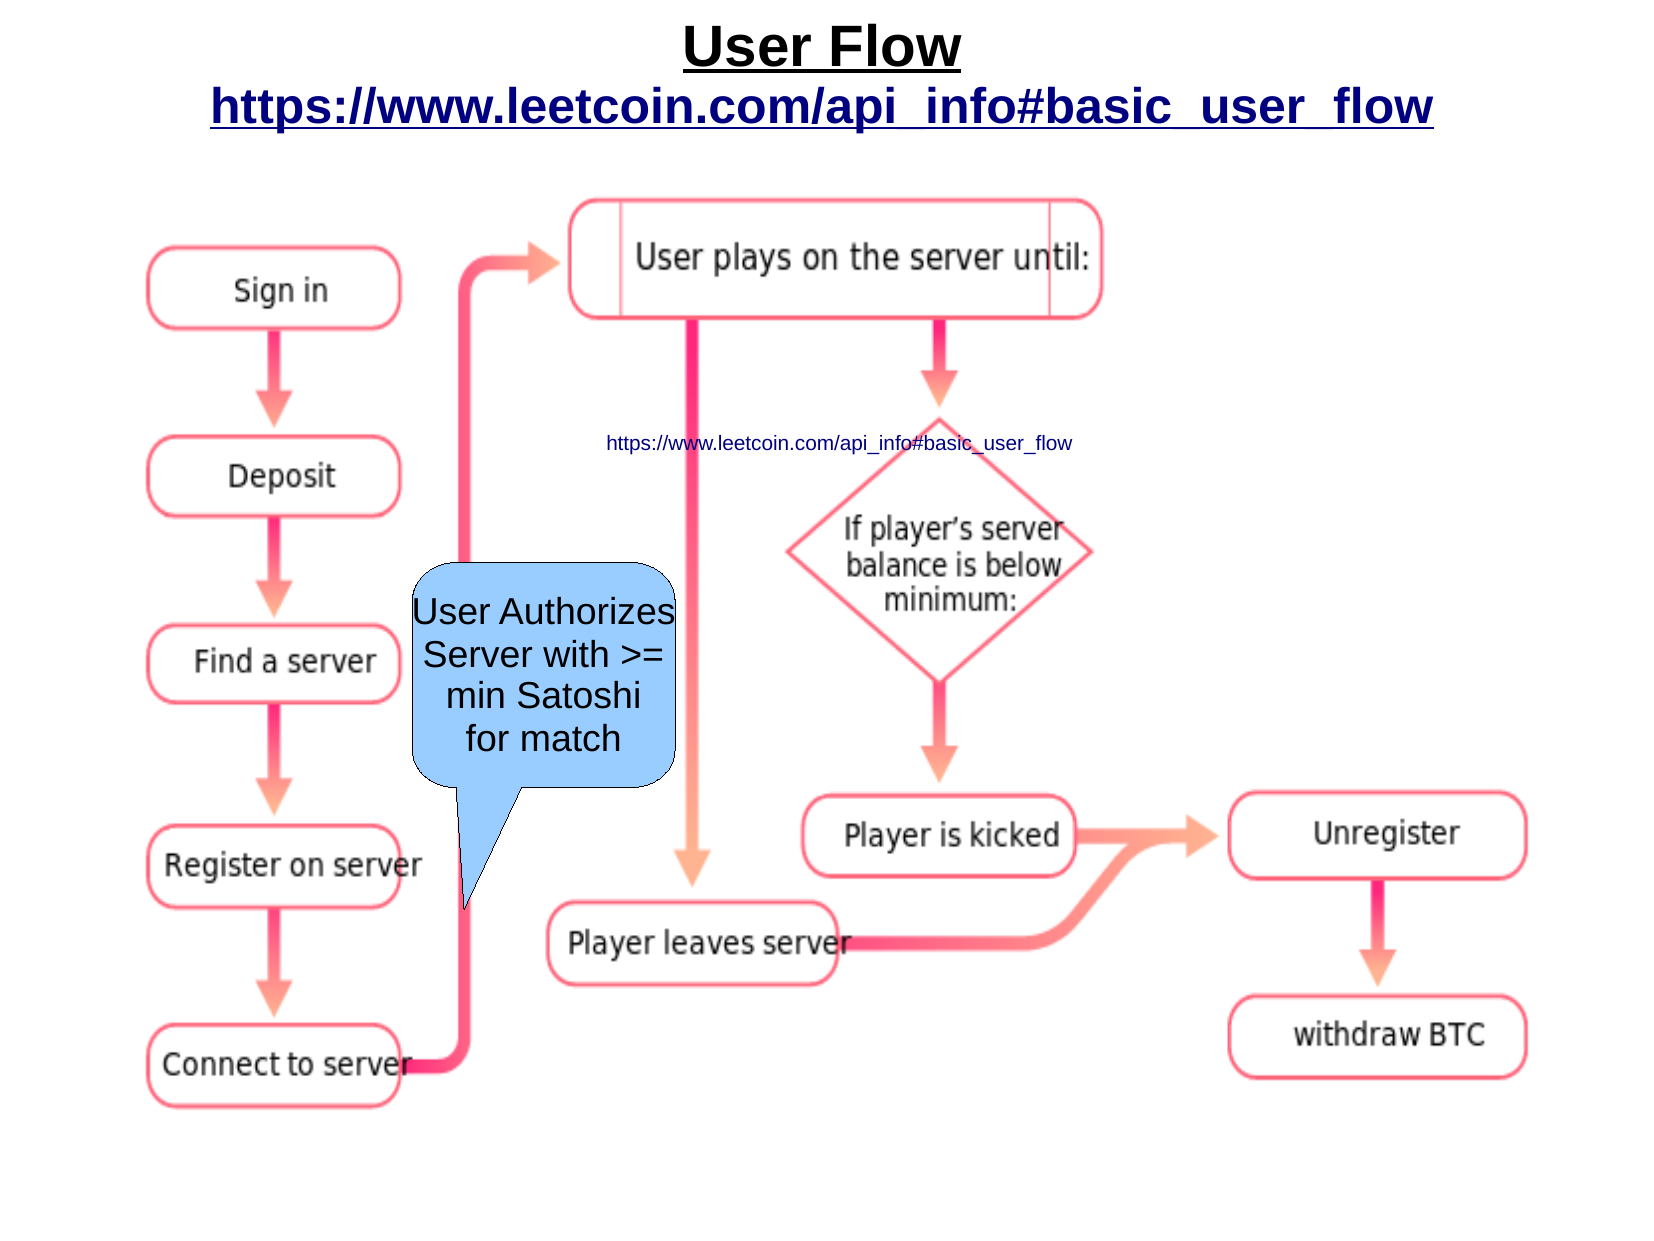

User Flow
https://www.leetcoin.com/api_info#basic_user_flow
https://www.leetcoin.com/api_info#basic_user_flow
User Authorizes
Server with >=
min Satoshi
for match